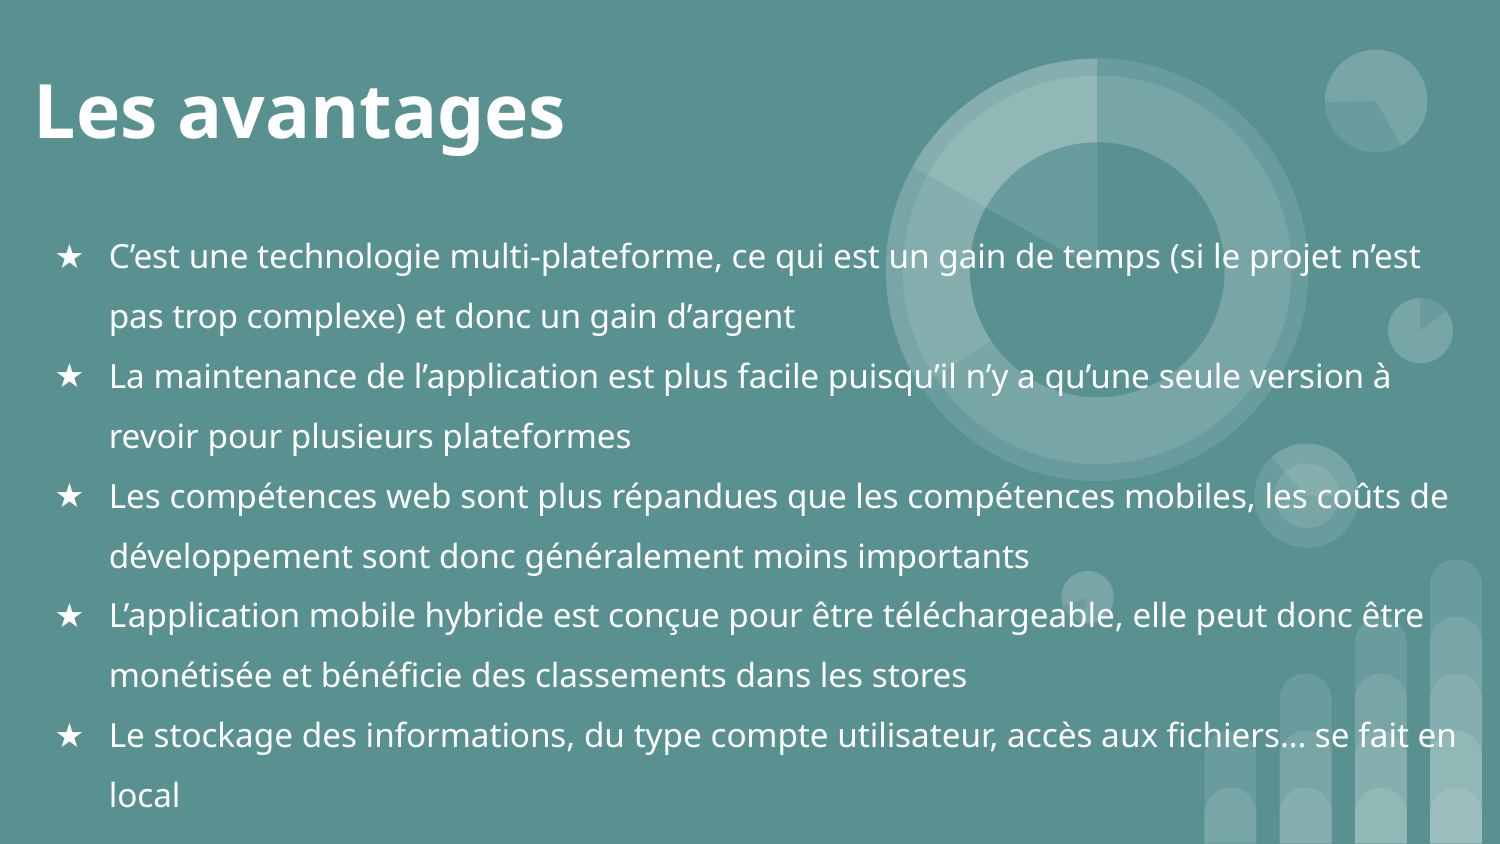

# Les avantages
C’est une technologie multi-plateforme, ce qui est un gain de temps (si le projet n’est pas trop complexe) et donc un gain d’argent
La maintenance de l’application est plus facile puisqu’il n’y a qu’une seule version à revoir pour plusieurs plateformes
Les compétences web sont plus répandues que les compétences mobiles, les coûts de développement sont donc généralement moins importants
L’application mobile hybride est conçue pour être téléchargeable, elle peut donc être monétisée et bénéficie des classements dans les stores
Le stockage des informations, du type compte utilisateur, accès aux fichiers… se fait en local